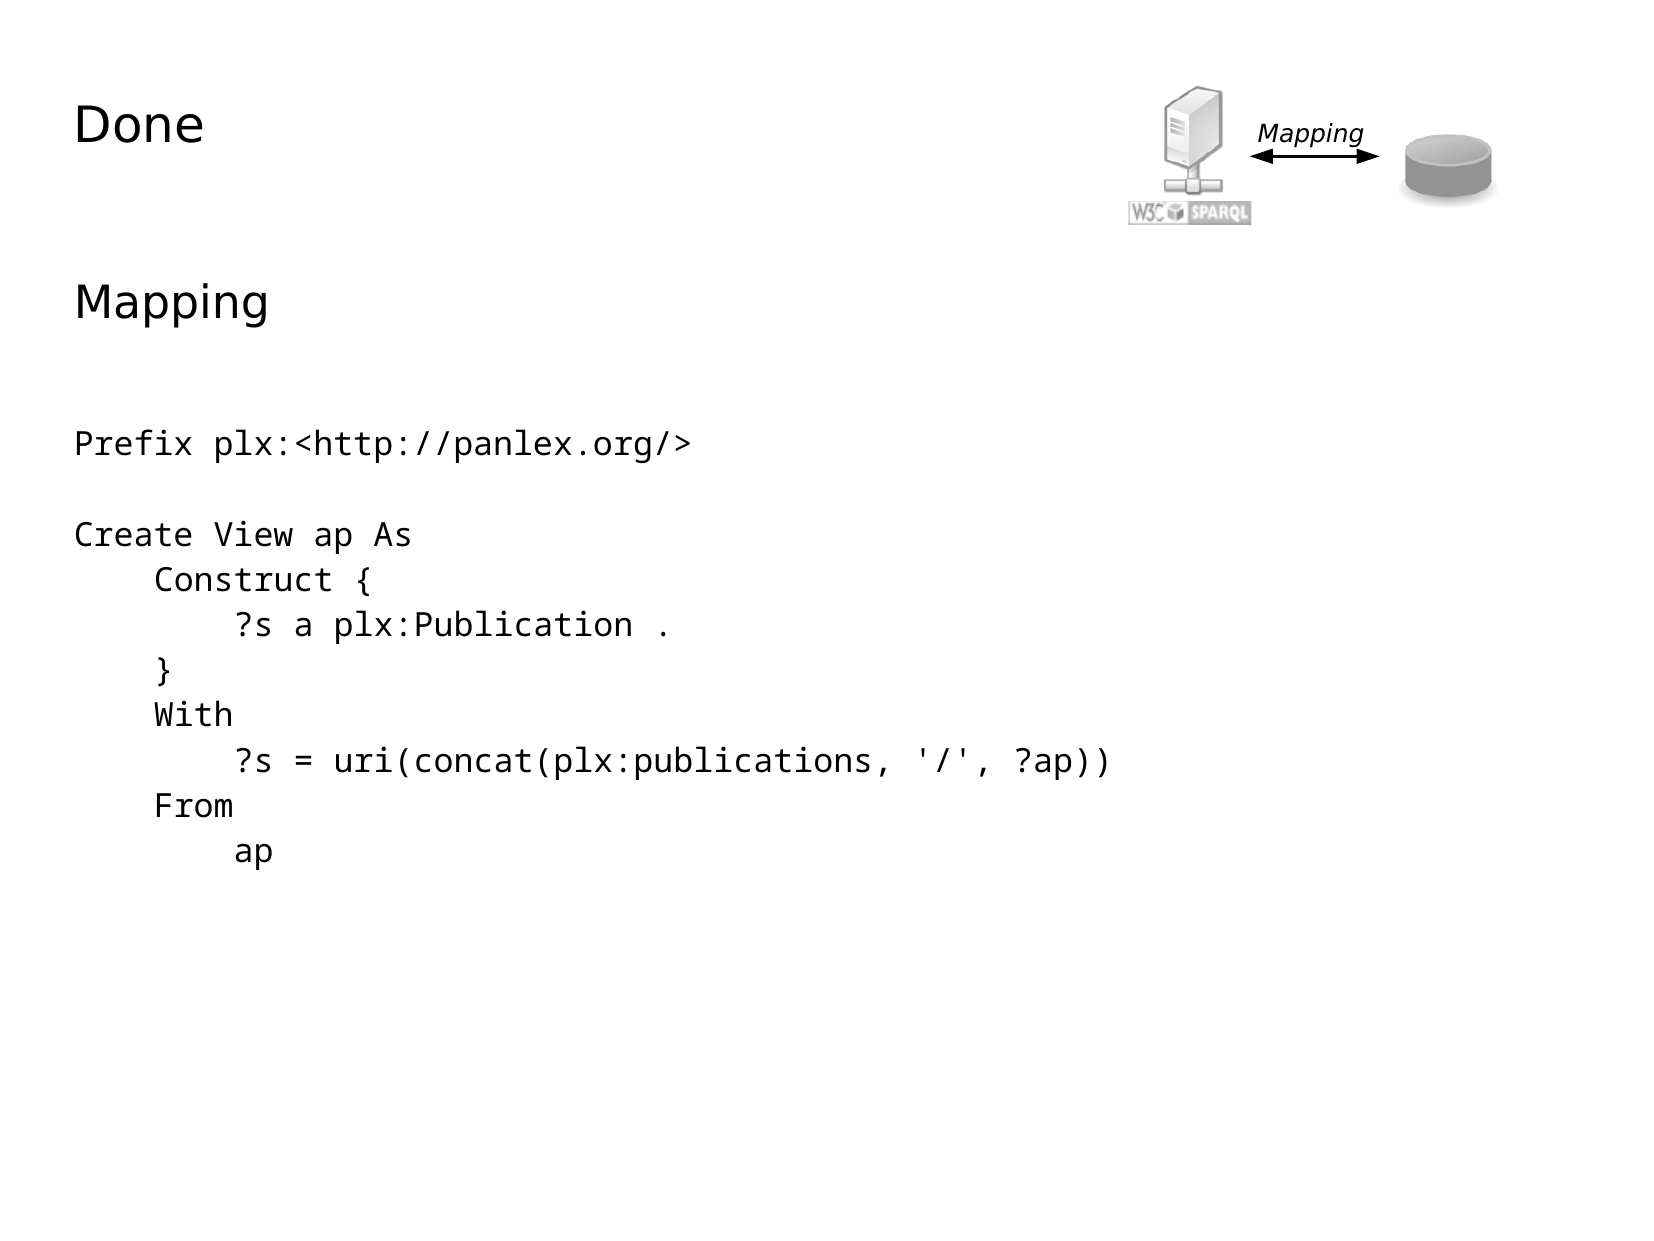

Done
Mapping
Mapping
Prefix plx:<http://panlex.org/>
Create View ap As
 Construct {
 ?s a plx:Publication .
 }
 With
 ?s = uri(concat(plx:publications, '/', ?ap))
 From
 ap